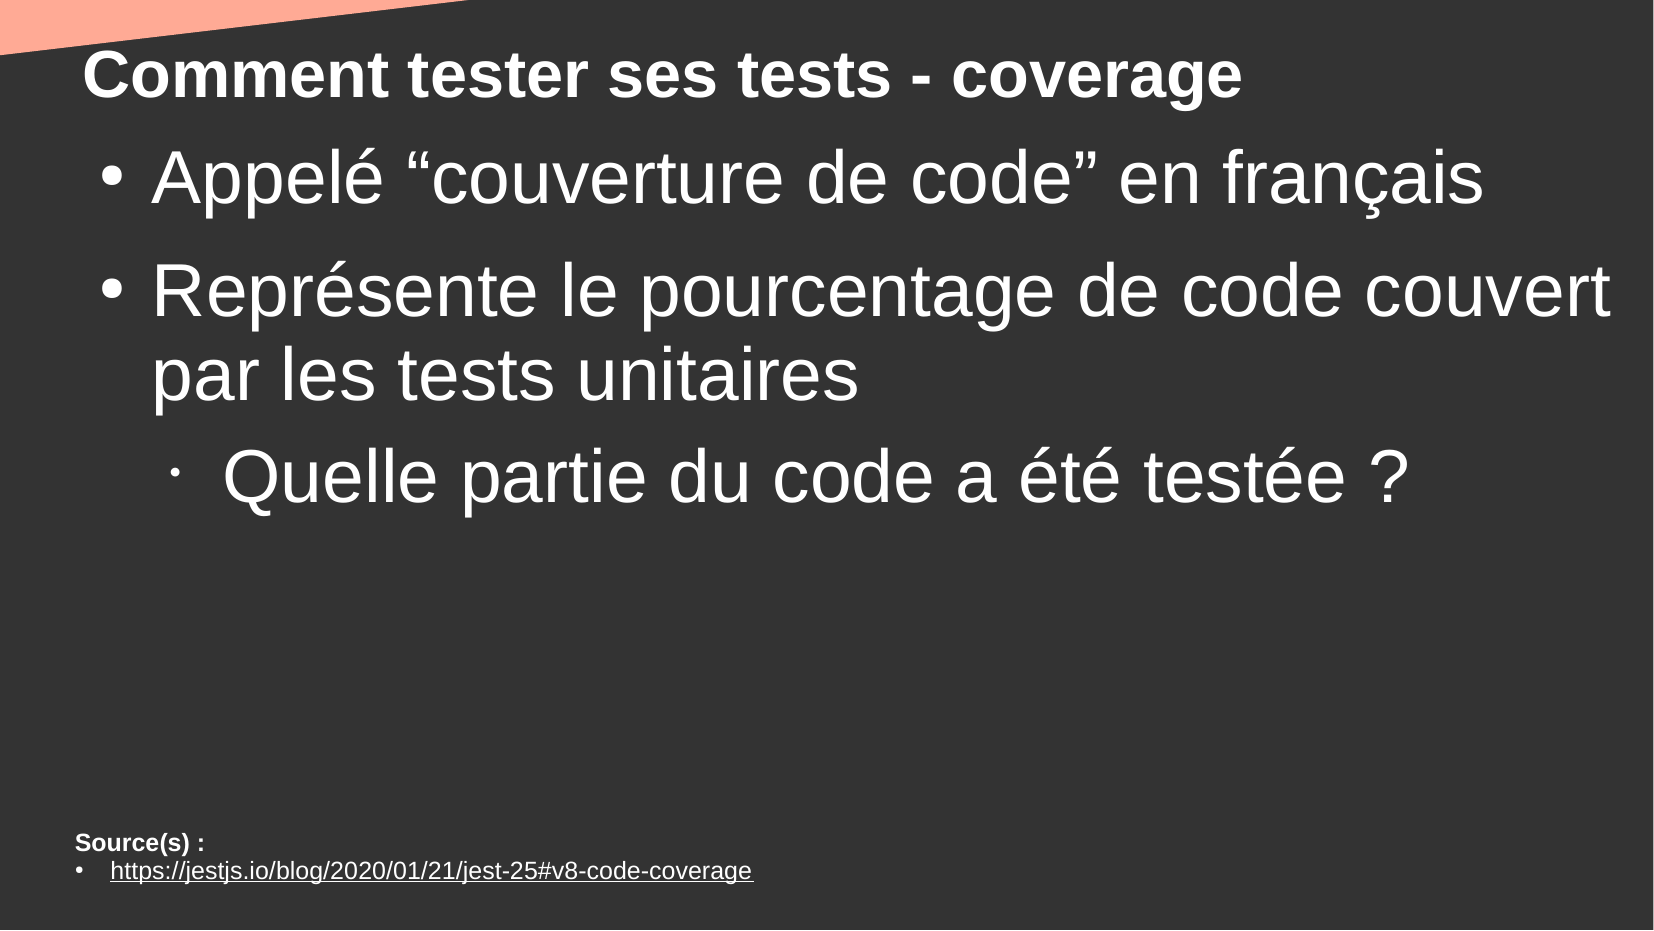

# Comment tester ses tests - coverage
Appelé “couverture de code” en français
Représente le pourcentage de code couvert par les tests unitaires
Quelle partie du code a été testée ?
Source(s) :
https://jestjs.io/blog/2020/01/21/jest-25#v8-code-coverage